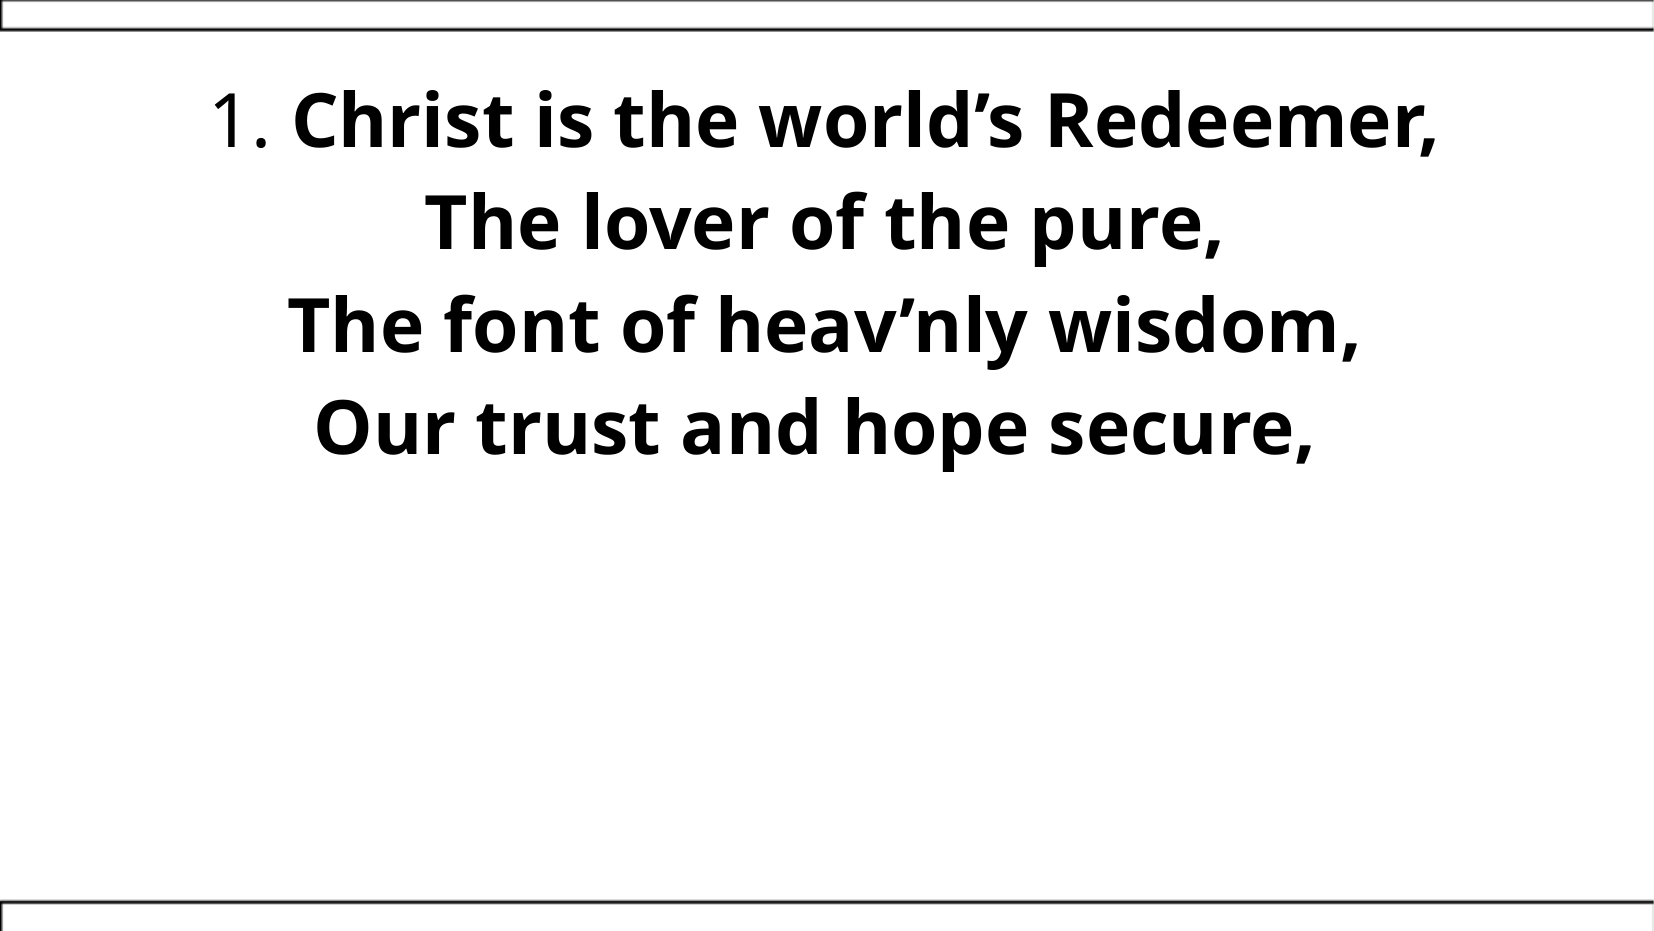

1. Christ is the world’s Redeemer,
The lover of the pure,
The font of heav’nly wisdom,
Our trust and hope secure,